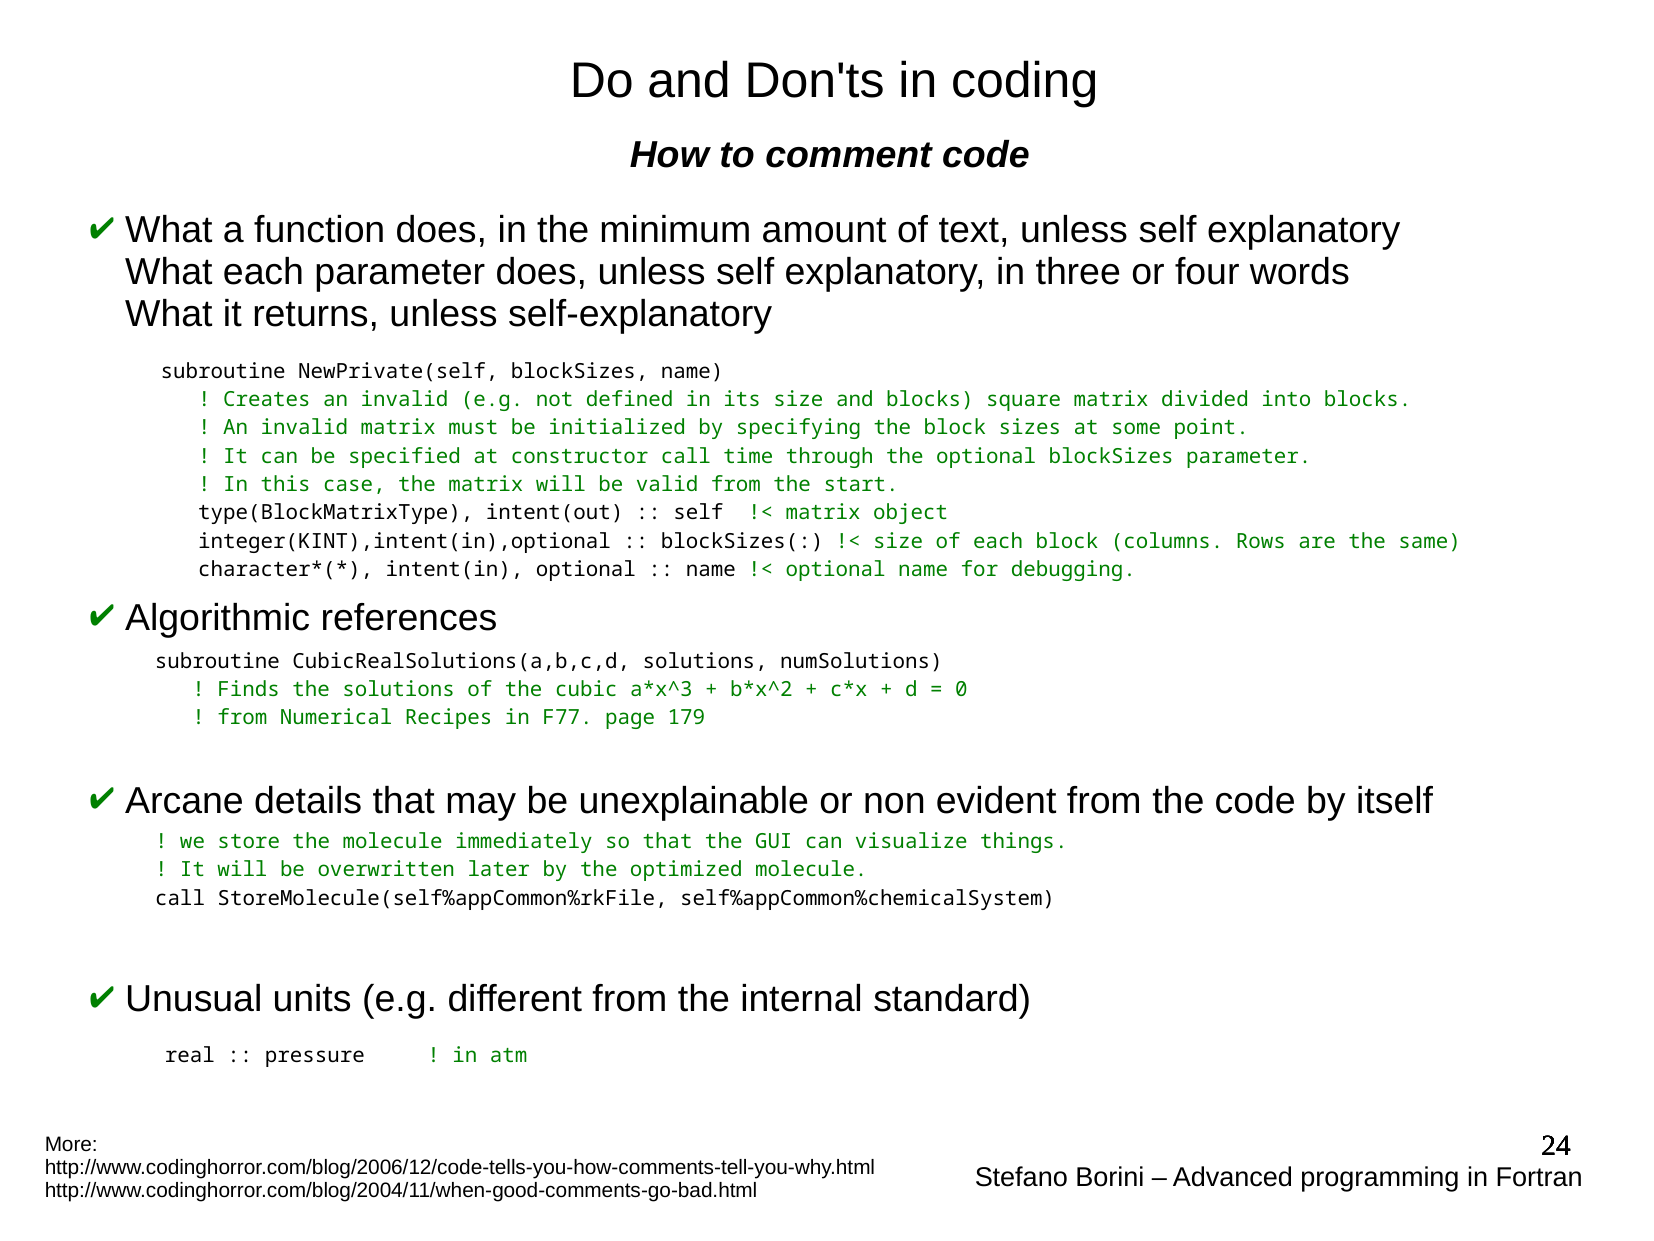

Do and Don'ts in coding
How to comment code
What a function does, in the minimum amount of text, unless self explanatory
What each parameter does, unless self explanatory, in three or four words
What it returns, unless self-explanatory
subroutine NewPrivate(self, blockSizes, name)
 ! Creates an invalid (e.g. not defined in its size and blocks) square matrix divided into blocks.
 ! An invalid matrix must be initialized by specifying the block sizes at some point.
 ! It can be specified at constructor call time through the optional blockSizes parameter.
 ! In this case, the matrix will be valid from the start.
 type(BlockMatrixType), intent(out) :: self !< matrix object
 integer(KINT),intent(in),optional :: blockSizes(:) !< size of each block (columns. Rows are the same)
 character*(*), intent(in), optional :: name !< optional name for debugging.
Algorithmic references
subroutine CubicRealSolutions(a,b,c,d, solutions, numSolutions)
 ! Finds the solutions of the cubic a*x^3 + b*x^2 + c*x + d = 0
 ! from Numerical Recipes in F77. page 179
Arcane details that may be unexplainable or non evident from the code by itself
 ! we store the molecule immediately so that the GUI can visualize things.
 ! It will be overwritten later by the optimized molecule.
 call StoreMolecule(self%appCommon%rkFile, self%appCommon%chemicalSystem)
Unusual units (e.g. different from the internal standard)
real :: pressure ! in atm
More:
http://www.codinghorror.com/blog/2006/12/code-tells-you-how-comments-tell-you-why.html
http://www.codinghorror.com/blog/2004/11/when-good-comments-go-bad.html
Stefano Borini – Advanced programming in Fortran